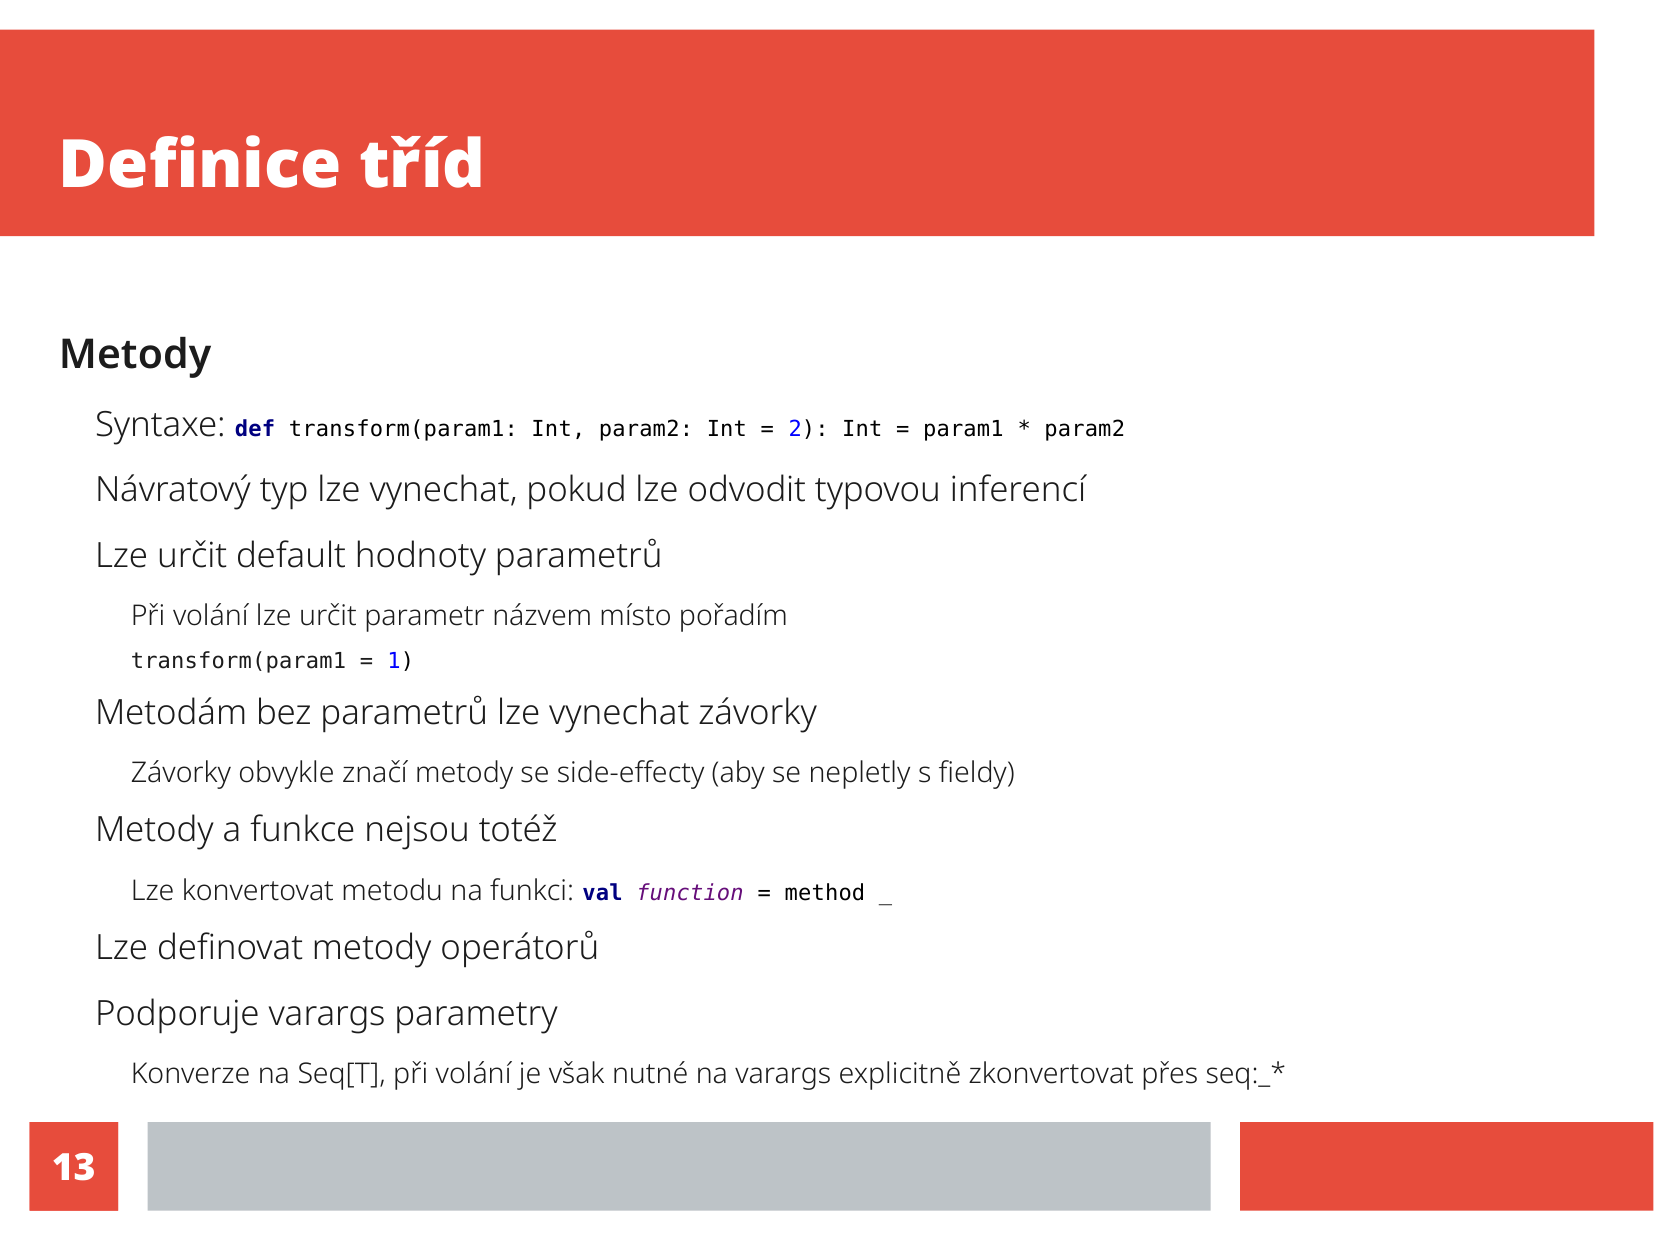

# Definice tříd
Metody
Syntaxe: def transform(param1: Int, param2: Int = 2): Int = param1 * param2
Návratový typ lze vynechat, pokud lze odvodit typovou inferencí
Lze určit default hodnoty parametrů
Při volání lze určit parametr názvem místo pořadím
transform(param1 = 1)
Metodám bez parametrů lze vynechat závorky
Závorky obvykle značí metody se side-effecty (aby se nepletly s fieldy)
Metody a funkce nejsou totéž
Lze konvertovat metodu na funkci: val function = method _
Lze definovat metody operátorů
Podporuje varargs parametry
Konverze na Seq[T], při volání je však nutné na varargs explicitně zkonvertovat přes seq:_*
13